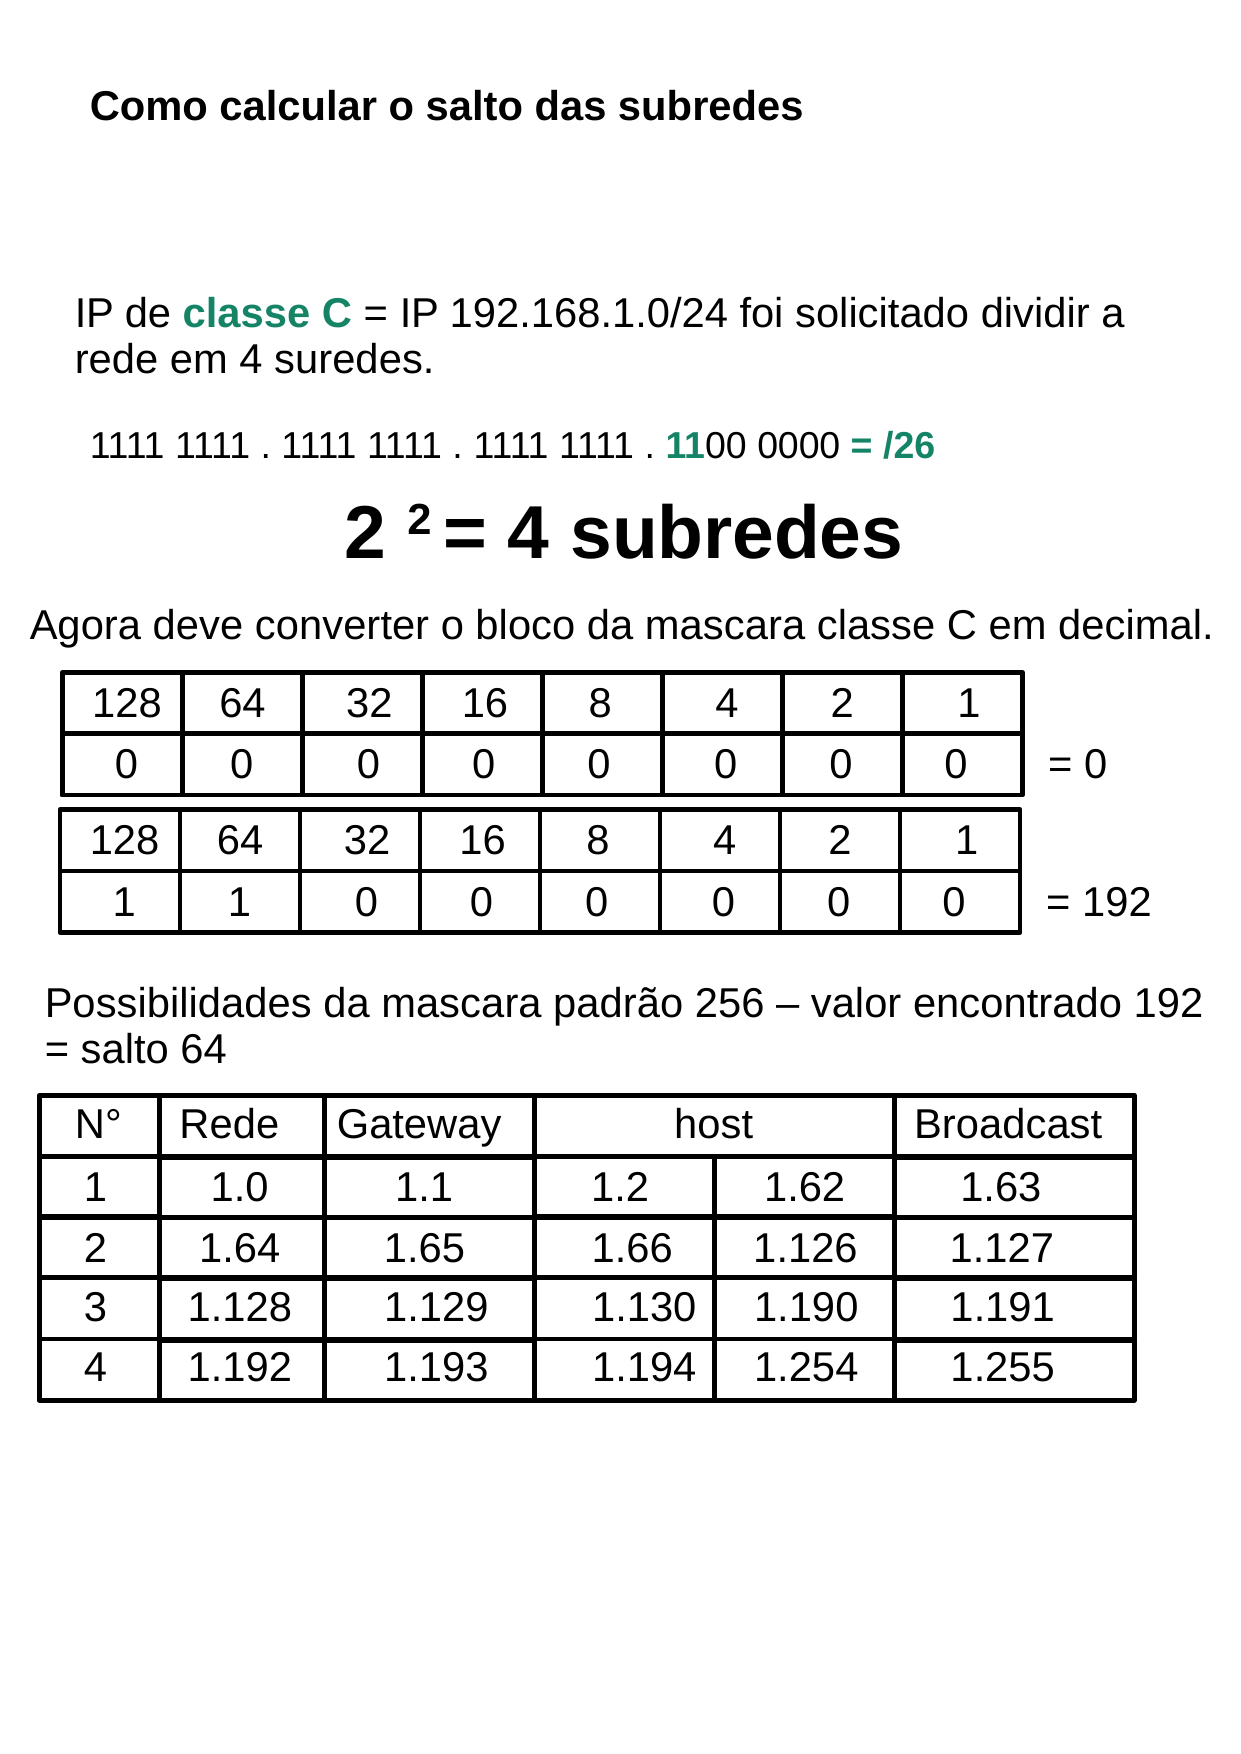

Como calcular o salto das subredes
IP de classe C = IP 192.168.1.0/24 foi solicitado dividir a rede em 4 suredes.
1111 1111 . 1111 1111 . 1111 1111 . 1100 0000 = /26
2 2 = 4 subredes
Agora deve converter o bloco da mascara classe C em decimal.
128 64 32 16 8 4 2 1
 0 0 0 0 0 0 0 0 = 0
128 64 32 16 8 4 2 1
 1 1 0 0 0 0 0 0 = 192
Possibilidades da mascara padrão 256 – valor encontrado 192 = salto 64
N° Rede Gateway host Broadcast
1 1.0 1.1 1.2 1.62 1.63
2 1.64 1.65 1.66 1.126 1.127
3 1.128 1.129 1.130 1.190 1.191
4 1.192 1.193 1.194 1.254 1.255